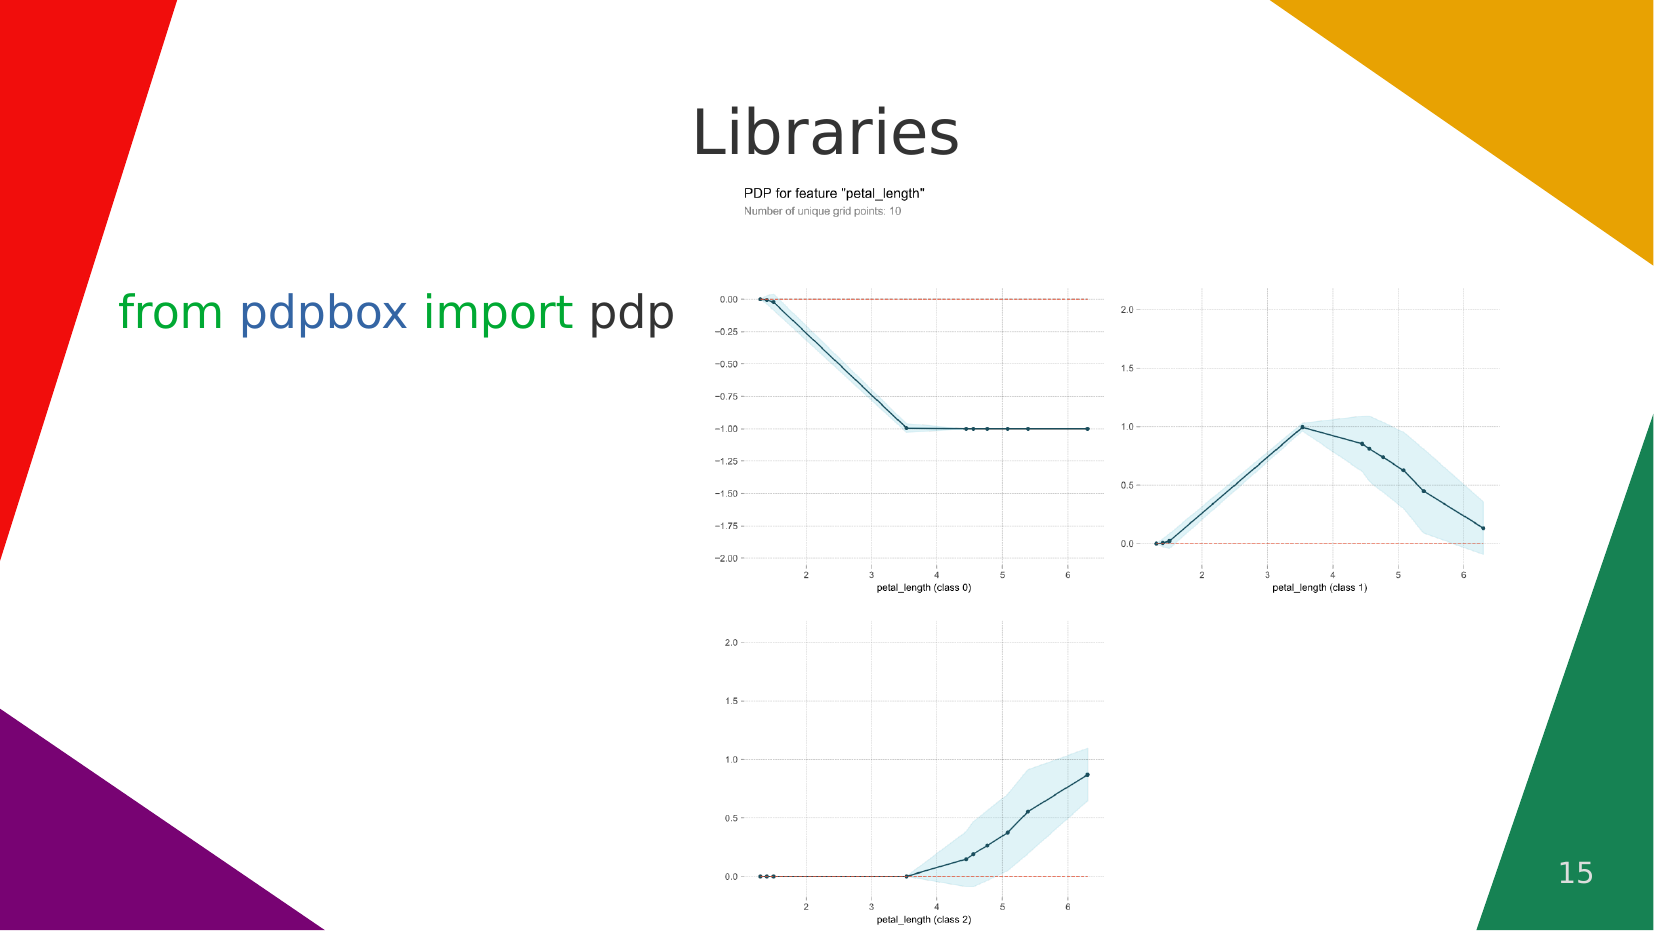

# Libraries
from pdpbox import pdp
15